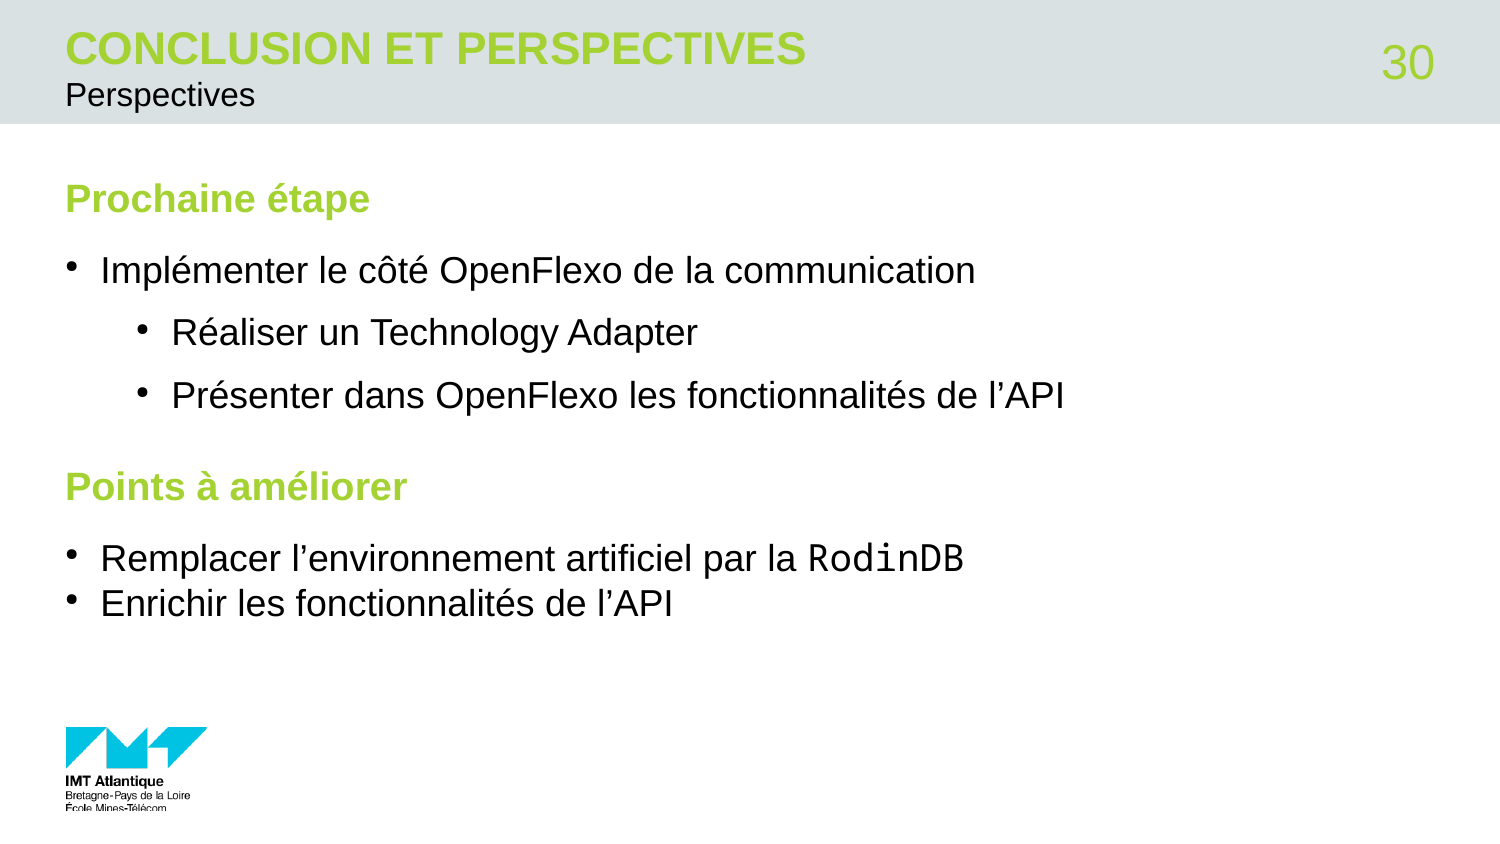

# CONCLUSION ET PERSPECTIVES
Perspectives
Prochaine étape
Implémenter le côté OpenFlexo de la communication
Réaliser un Technology Adapter
Présenter dans OpenFlexo les fonctionnalités de l’API
Points à améliorer
Remplacer l’environnement artificiel par la RodinDB
Enrichir les fonctionnalités de l’API